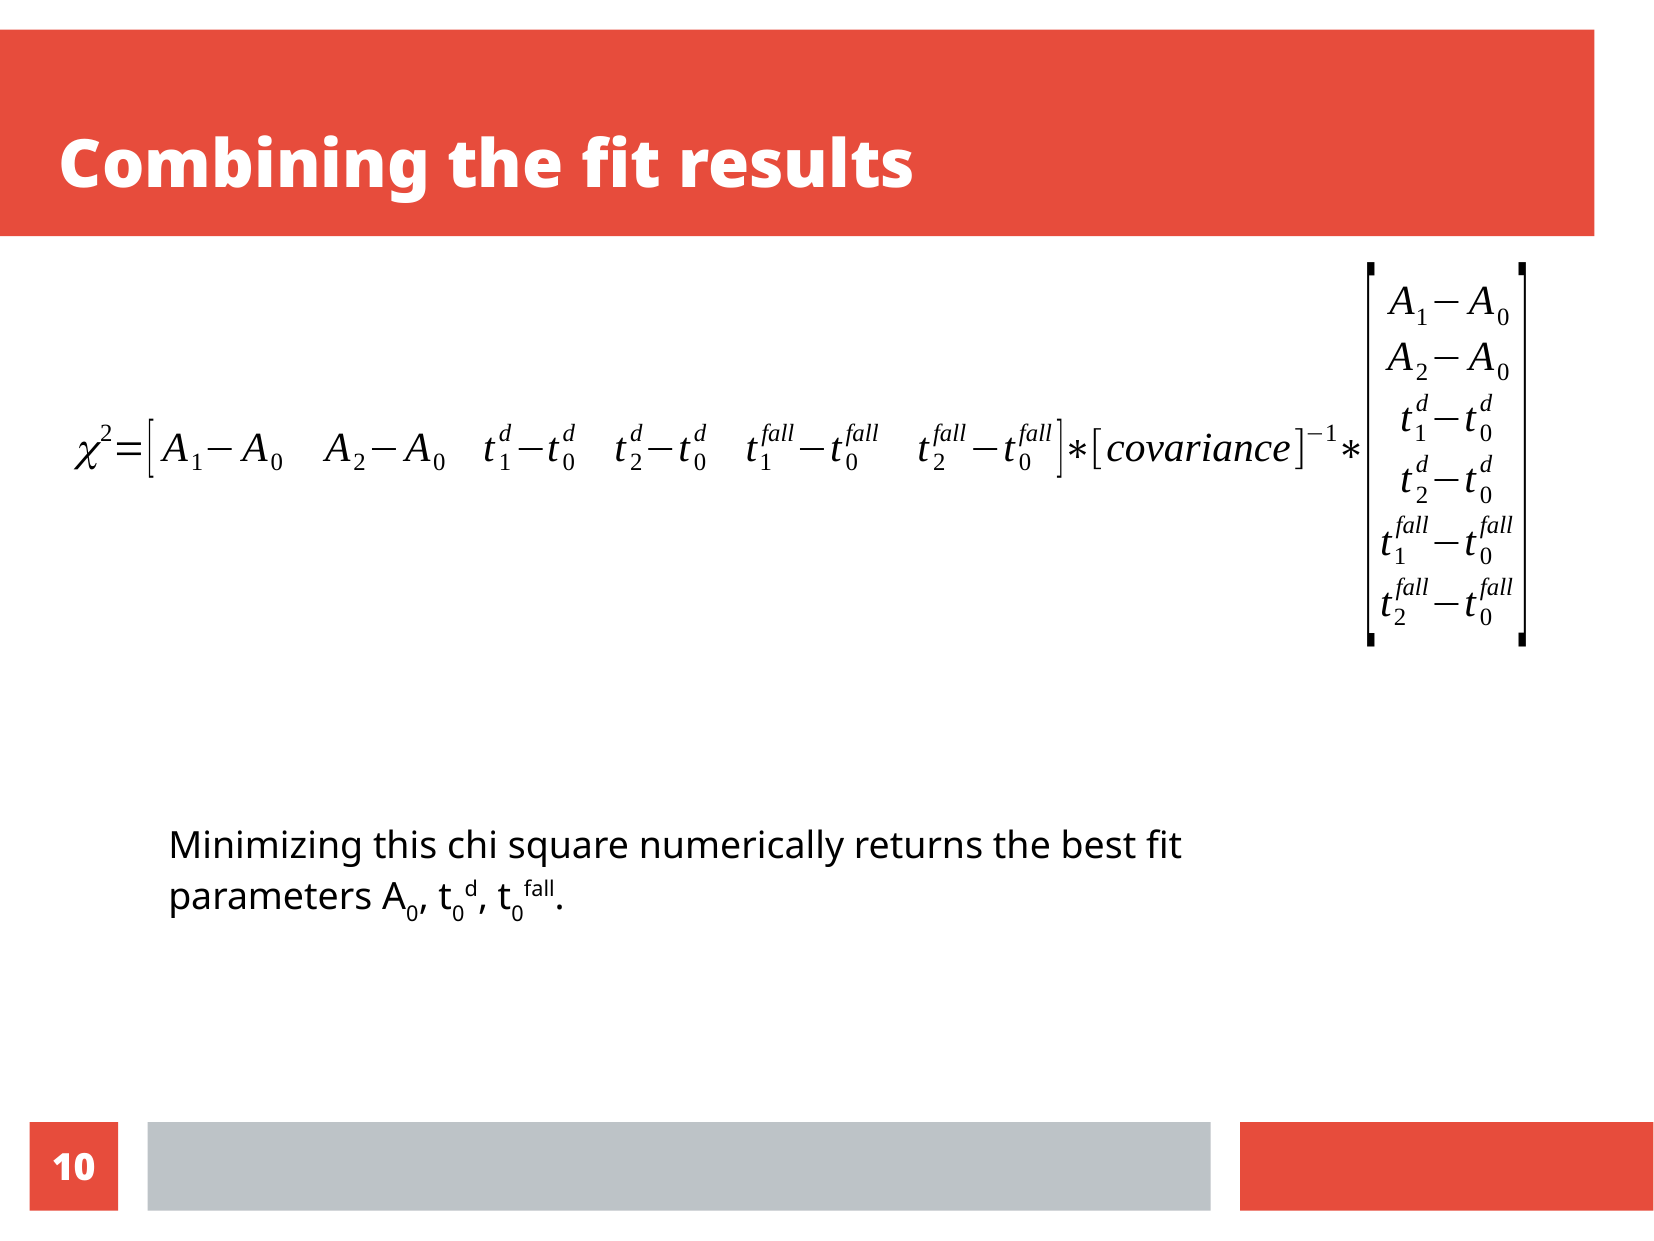

# Combining the fit results
Minimizing this chi square numerically returns the best fit parameters A0, t0d, t0fall.
10